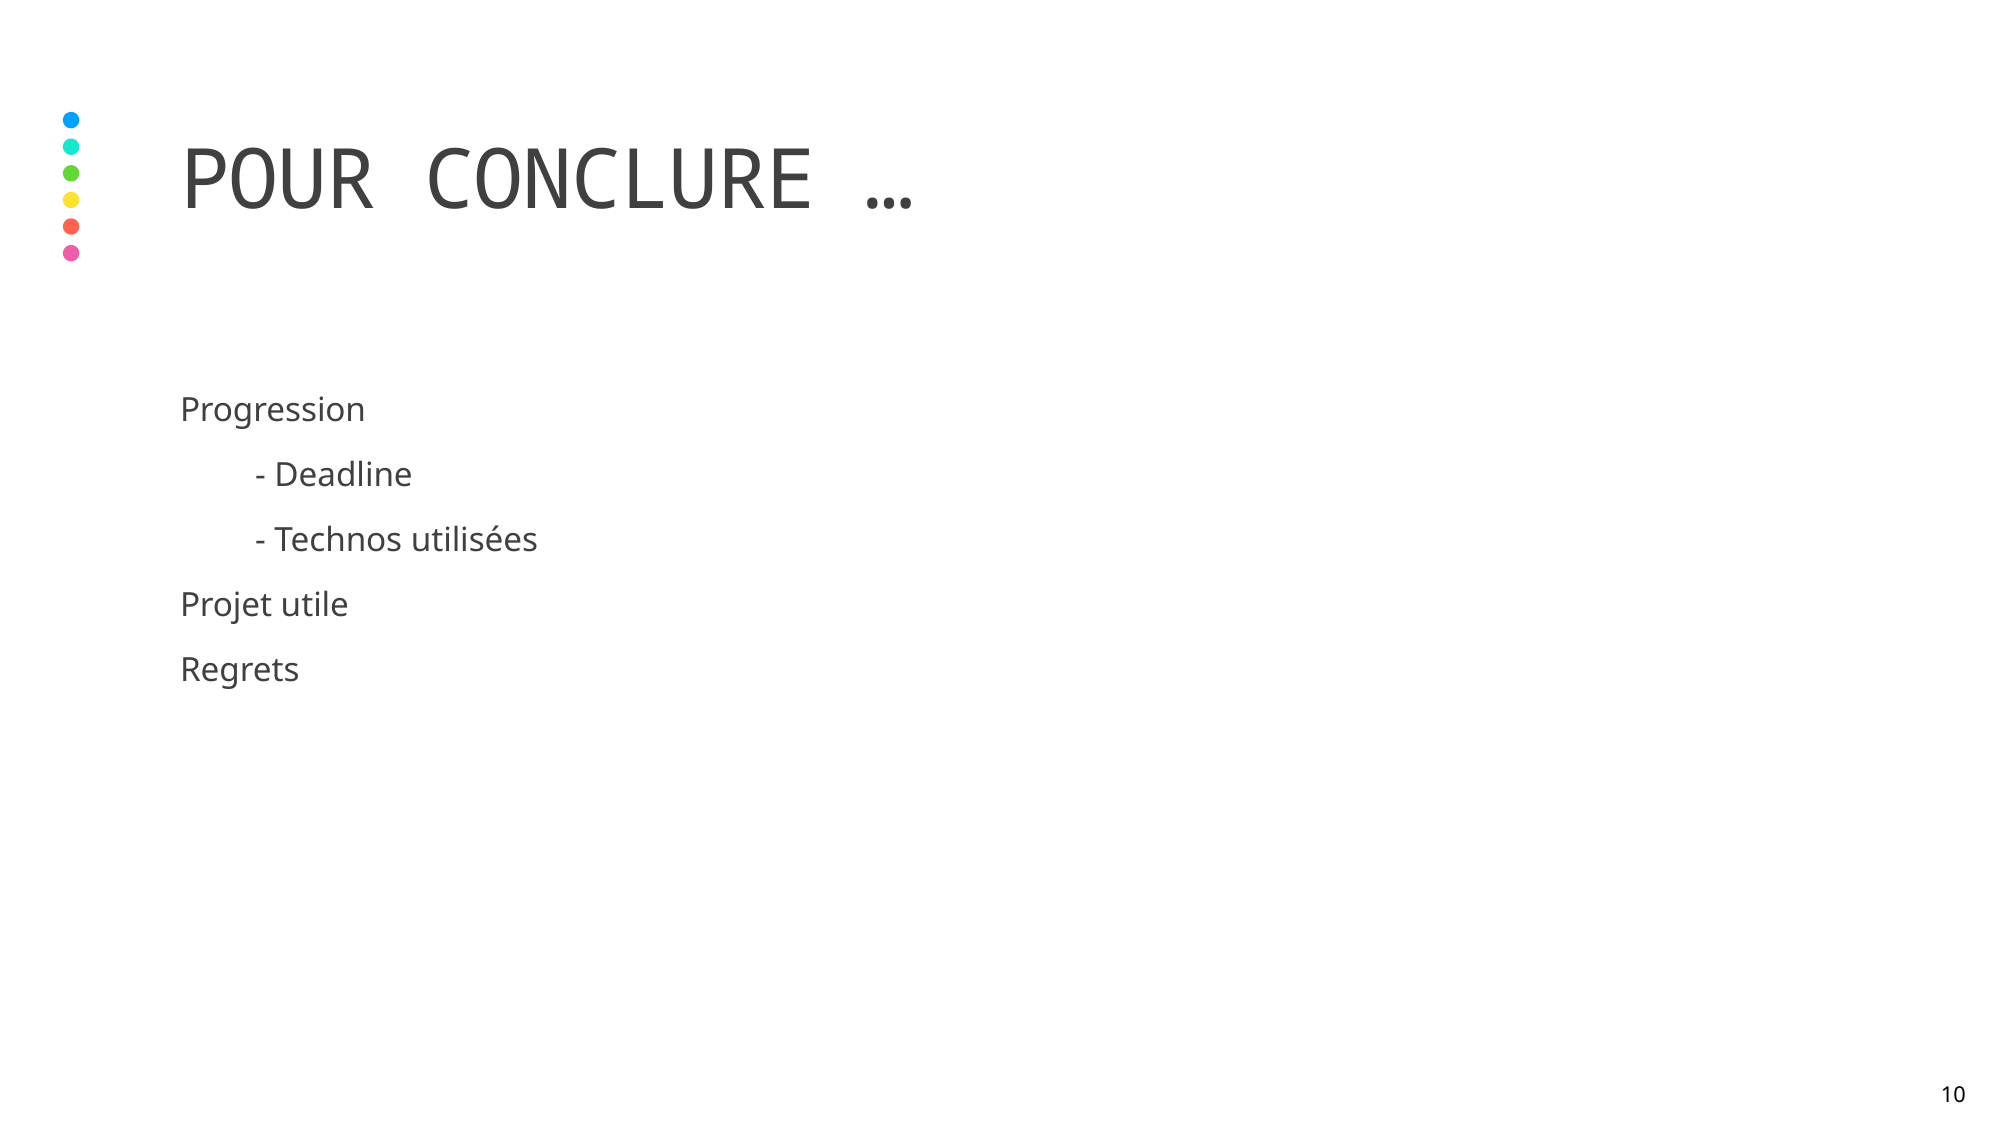

# Pour conclure …
Progression
	- Deadline
	- Technos utilisées
Projet utile
Regrets